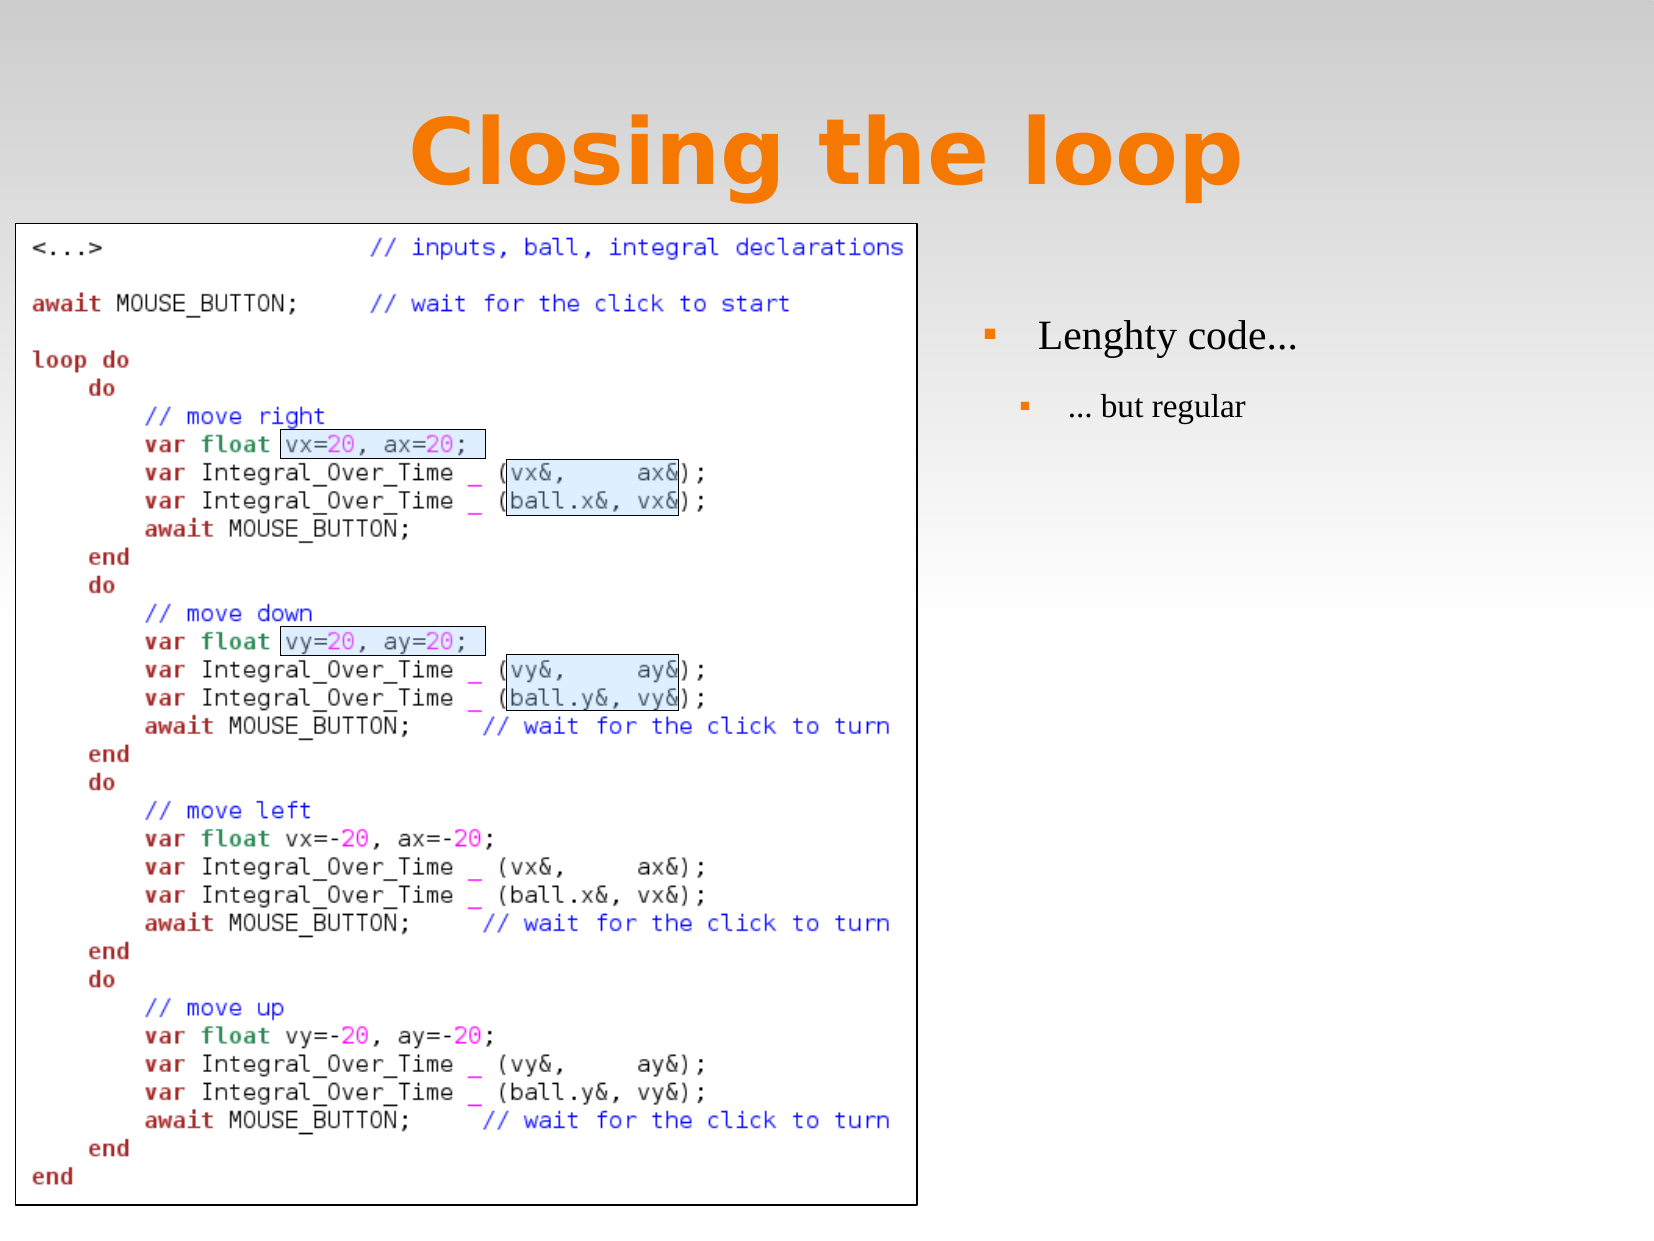

# Closing the loop
Lenghty code...
... but regular